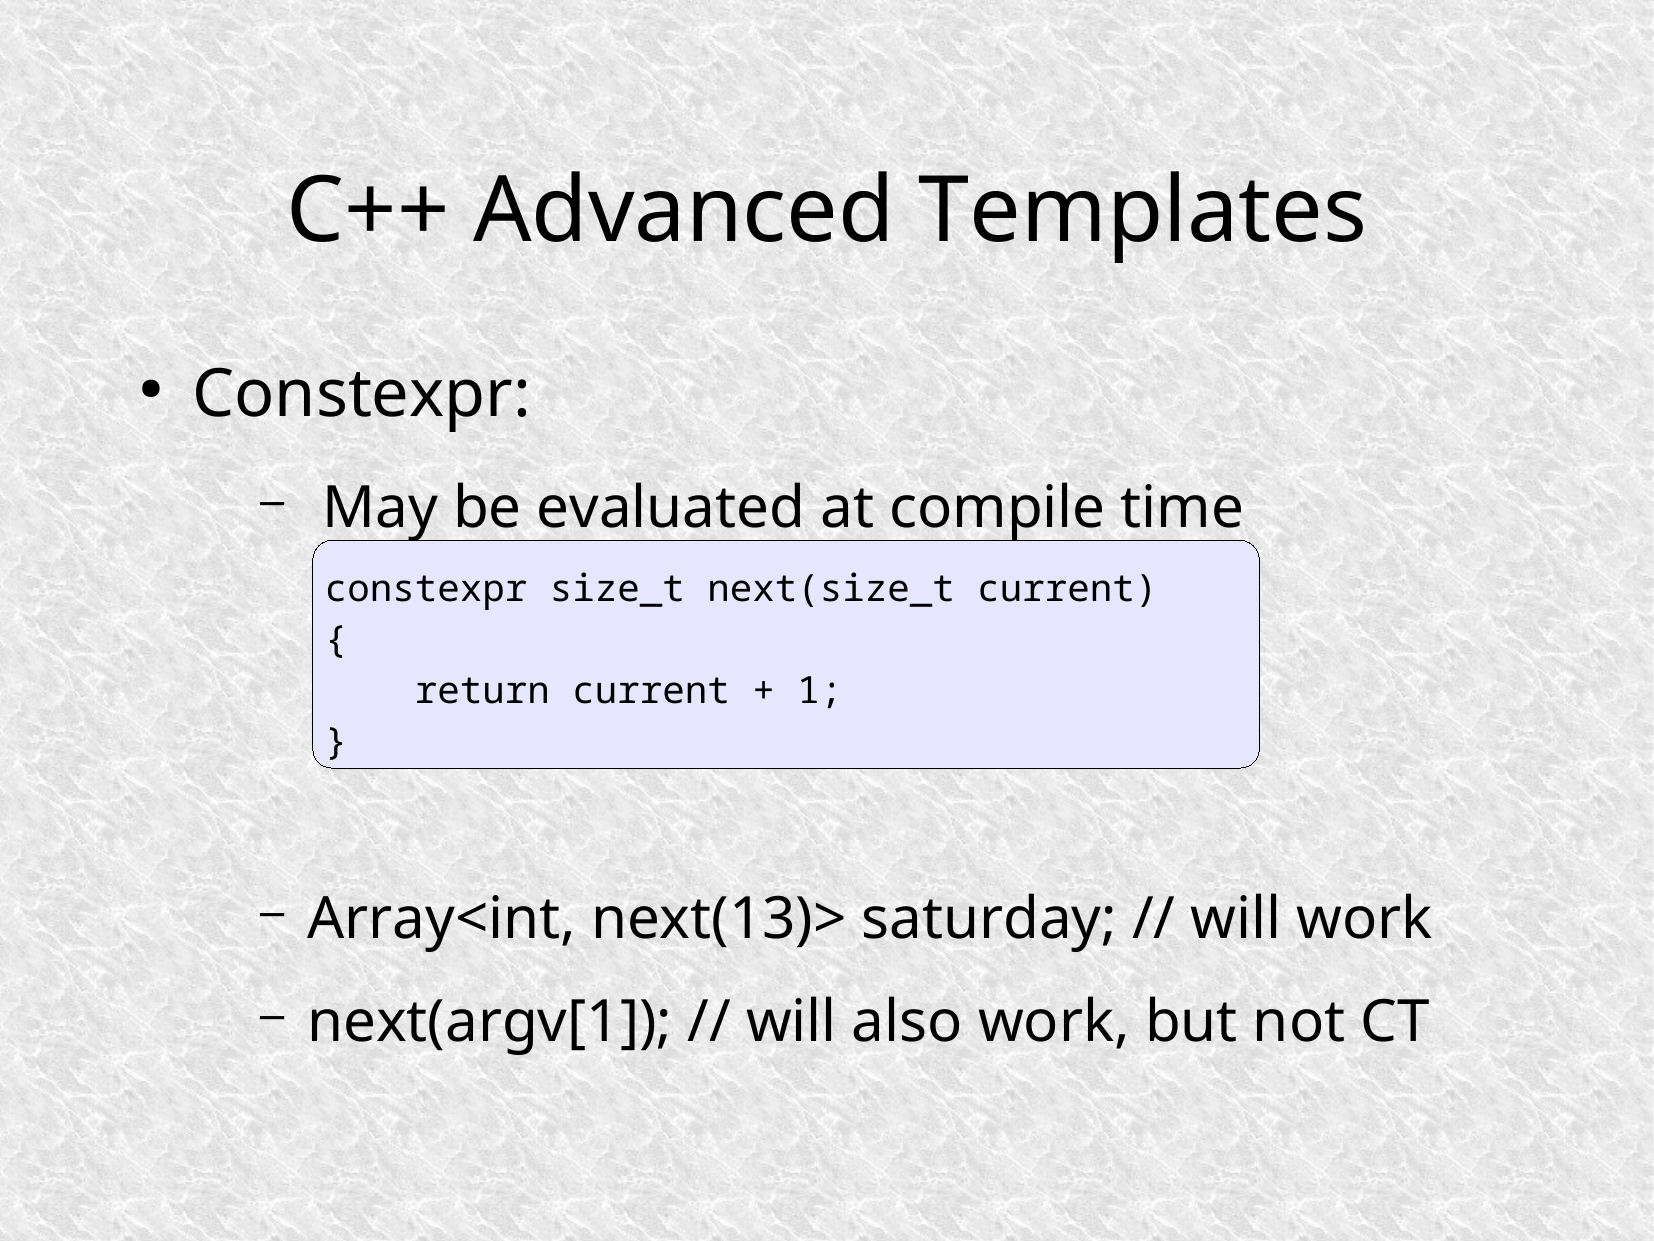

# C++ Advanced Templates
Constexpr:
 May be evaluated at compile time
Array<int, next(13)> saturday; // will work
next(argv[1]); // will also work, but not CT
constexpr size_t next(size_t current)
{
 return current + 1;
}